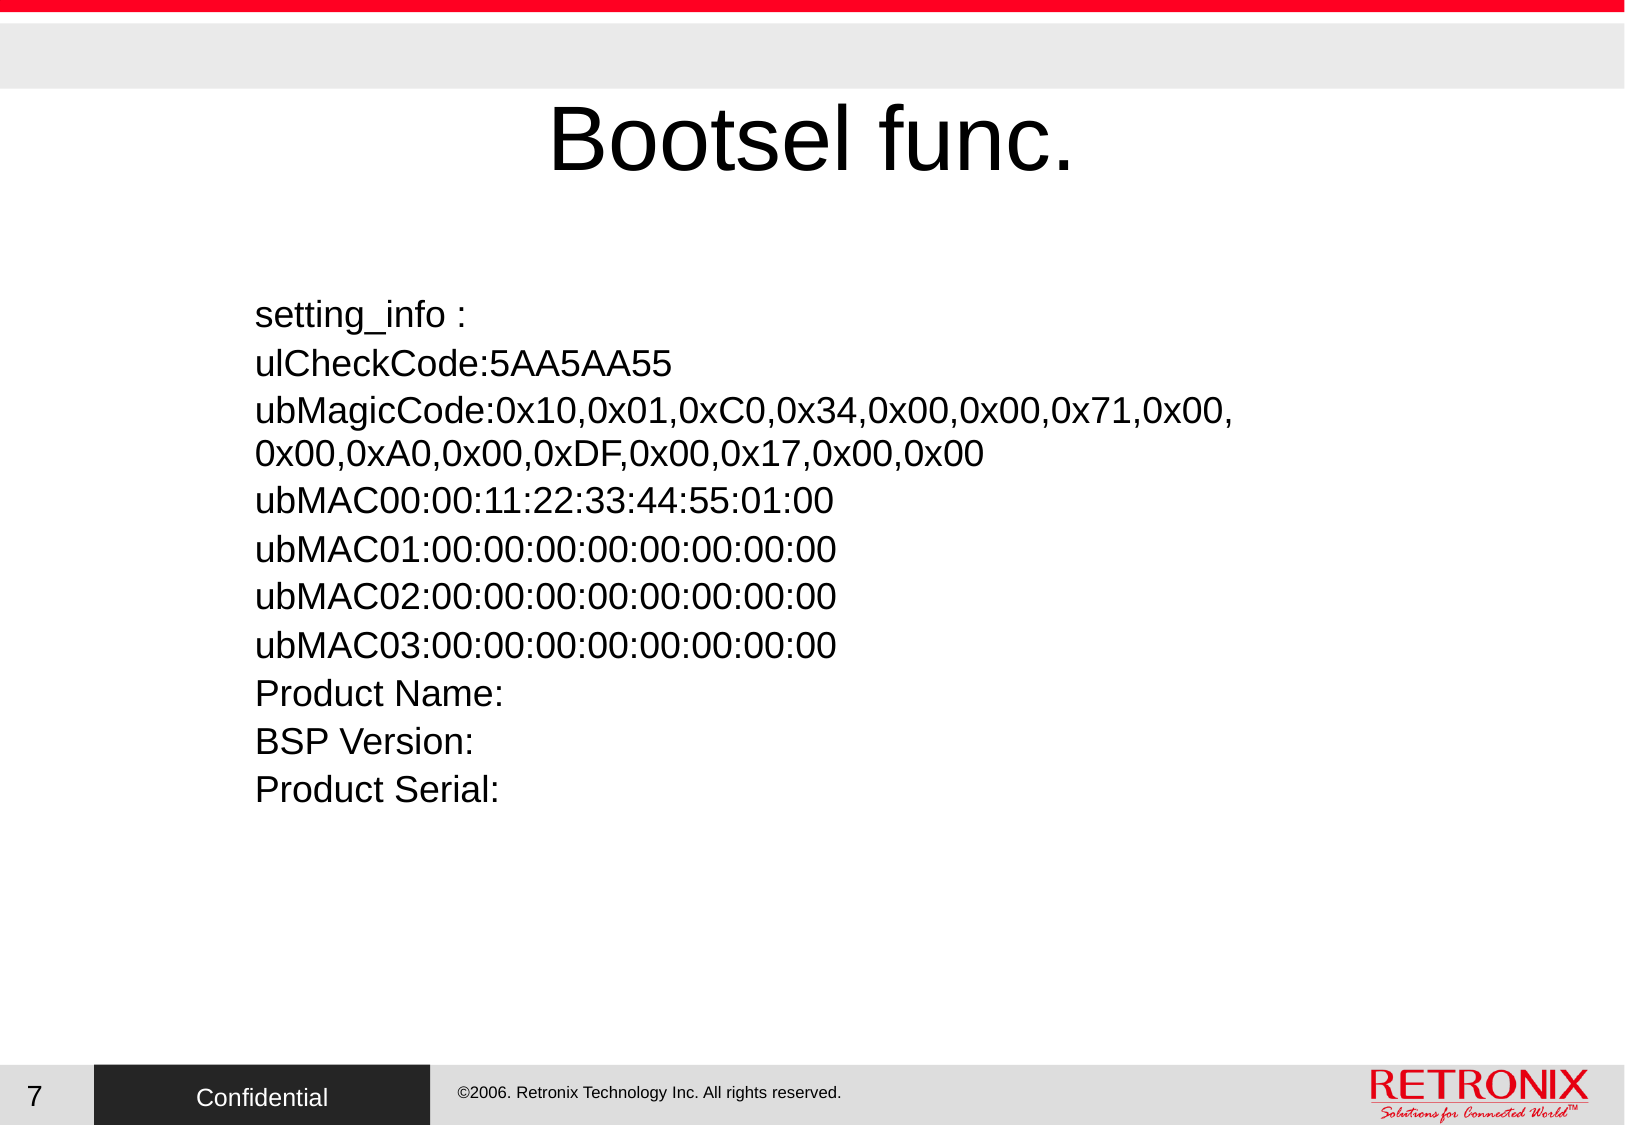

# Bootsel func.
setting_info :
ulCheckCode:5AA5AA55
ubMagicCode:0x10,0x01,0xC0,0x34,0x00,0x00,0x71,0x00,0x00,0xA0,0x00,0xDF,0x00,0x17,0x00,0x00
ubMAC00:00:11:22:33:44:55:01:00
ubMAC01:00:00:00:00:00:00:00:00
ubMAC02:00:00:00:00:00:00:00:00
ubMAC03:00:00:00:00:00:00:00:00
Product Name:
BSP Version:
Product Serial: